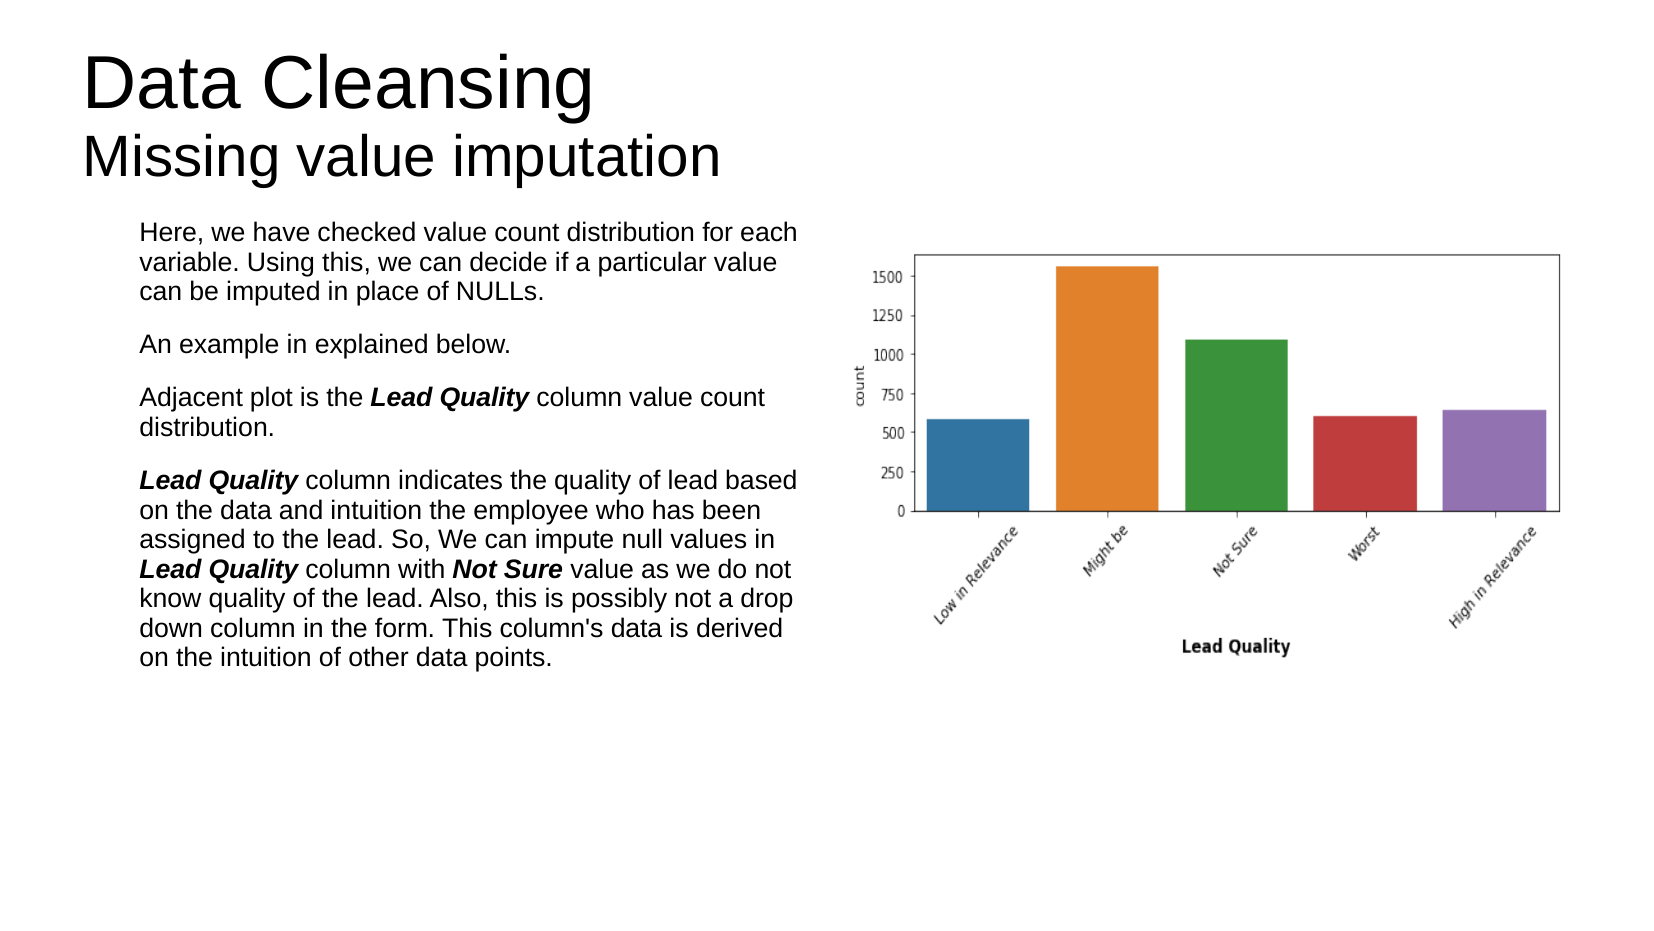

# Data Cleansing Missing value imputation
Here, we have checked value count distribution for each variable. Using this, we can decide if a particular value can be imputed in place of NULLs.
An example in explained below.
Adjacent plot is the Lead Quality column value count distribution.
Lead Quality column indicates the quality of lead based on the data and intuition the employee who has been assigned to the lead. So, We can impute null values in Lead Quality column with Not Sure value as we do not know quality of the lead. Also, this is possibly not a drop down column in the form. This column's data is derived on the intuition of other data points.